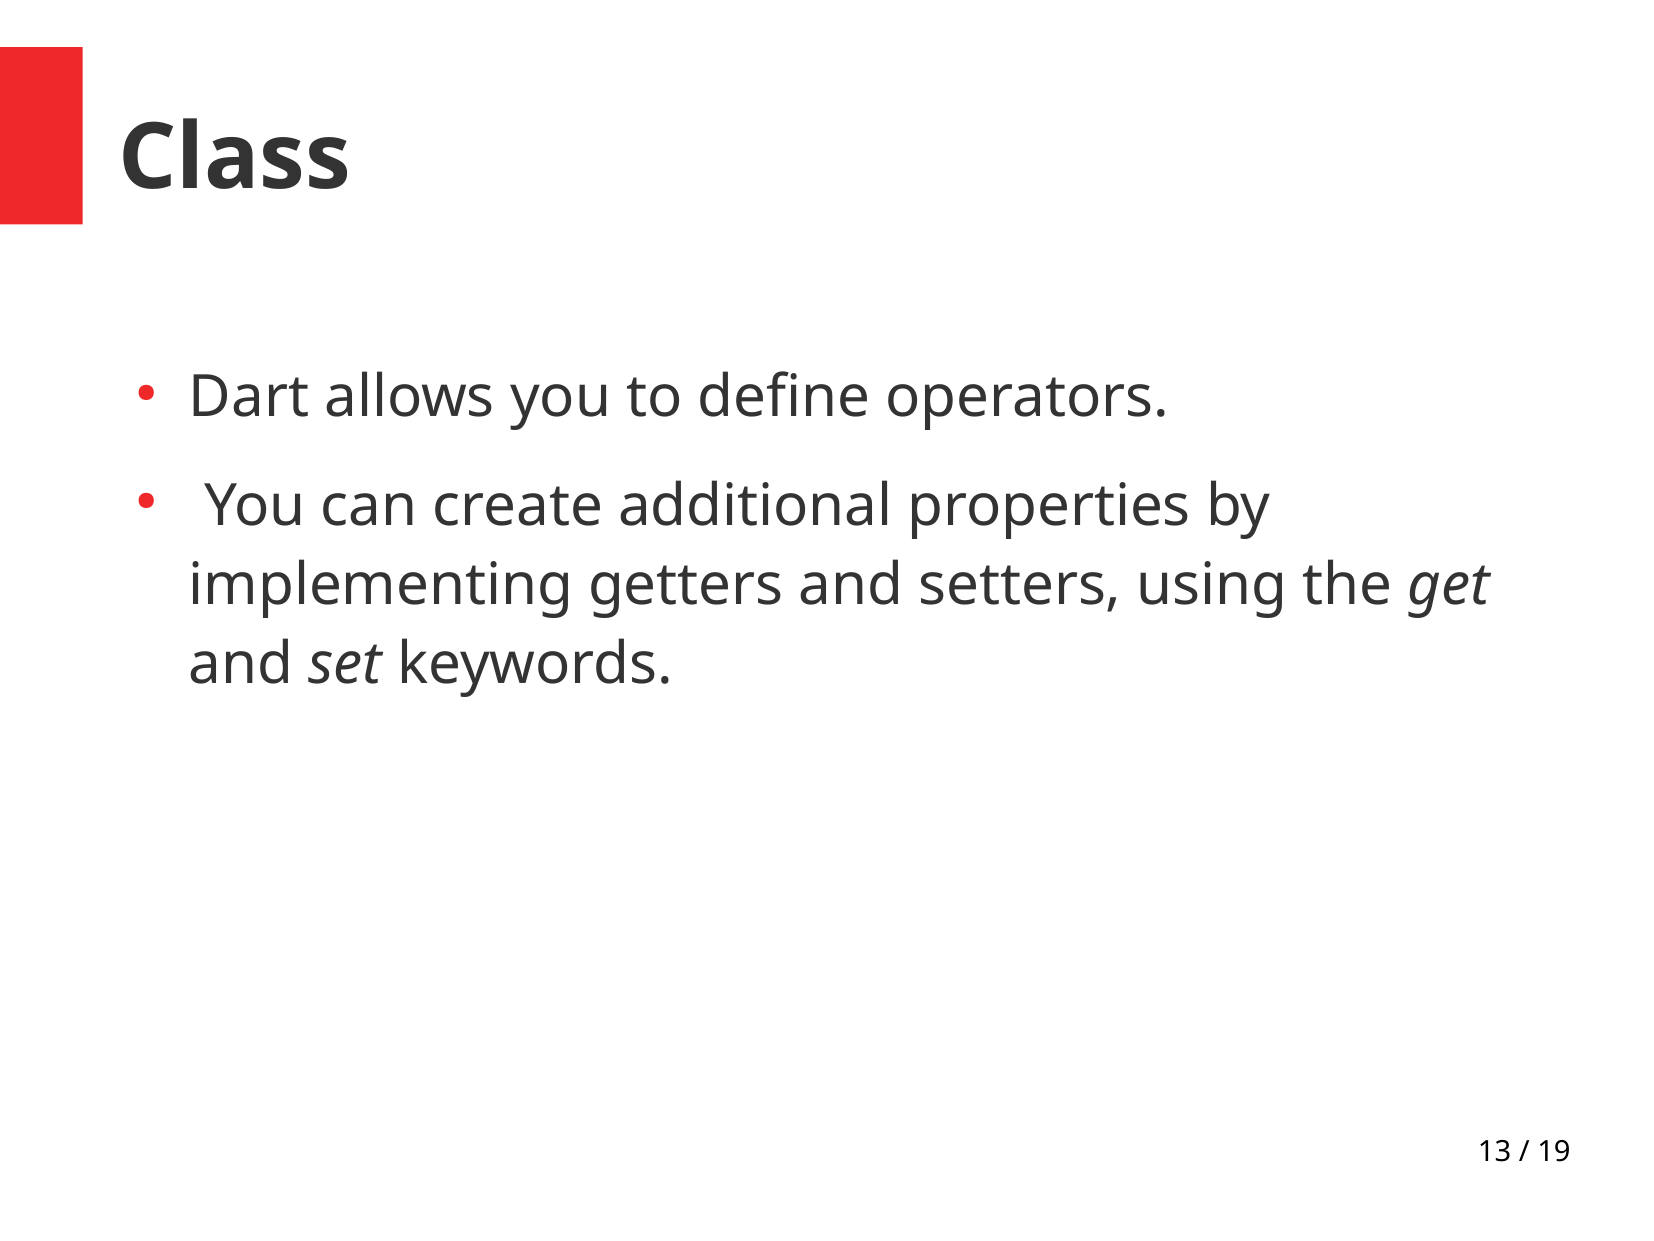

# Class
Dart allows you to define operators.
 You can create additional properties by implementing getters and setters, using the get and set keywords.
13